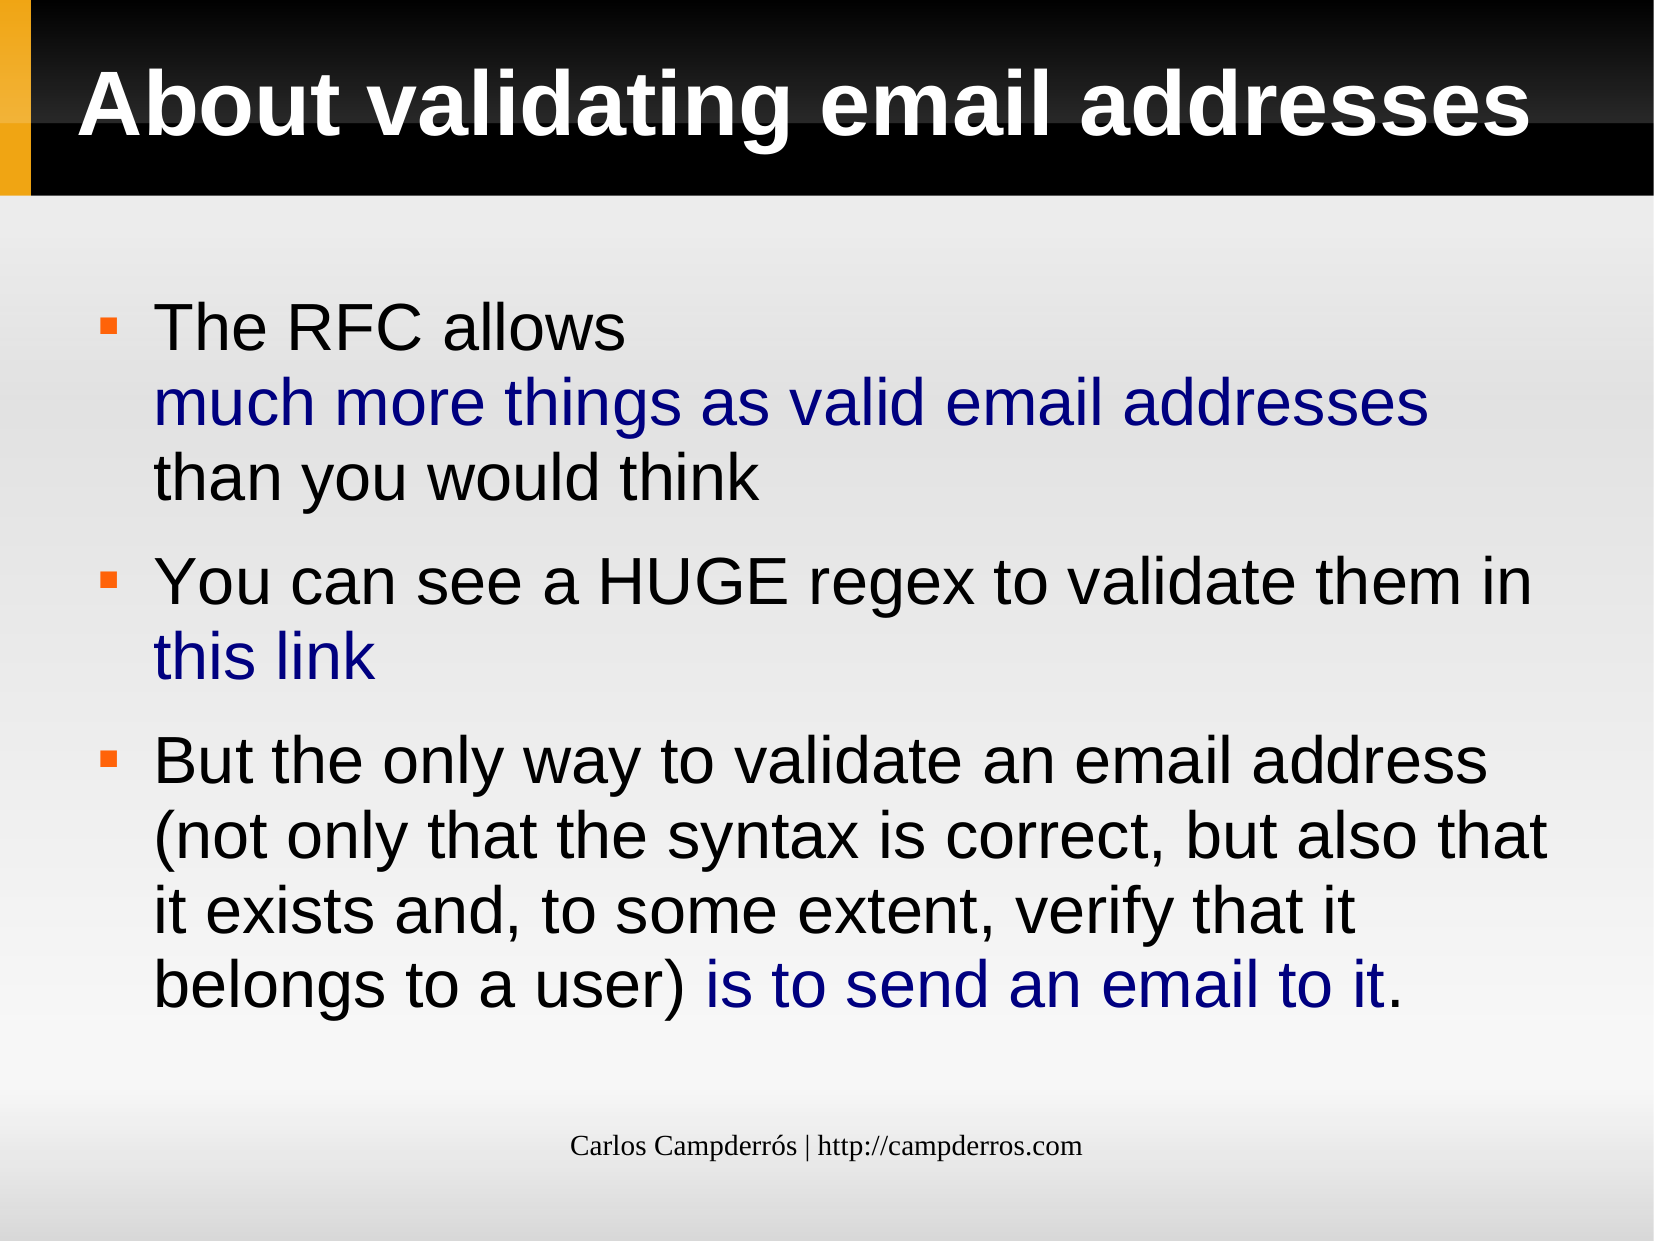

# About validating email addresses
The RFC allows much more things as valid email addresses than you would think
You can see a HUGE regex to validate them in this link
But the only way to validate an email address (not only that the syntax is correct, but also that it exists and, to some extent, verify that it belongs to a user) is to send an email to it.
Carlos Campderrós | http://campderros.com